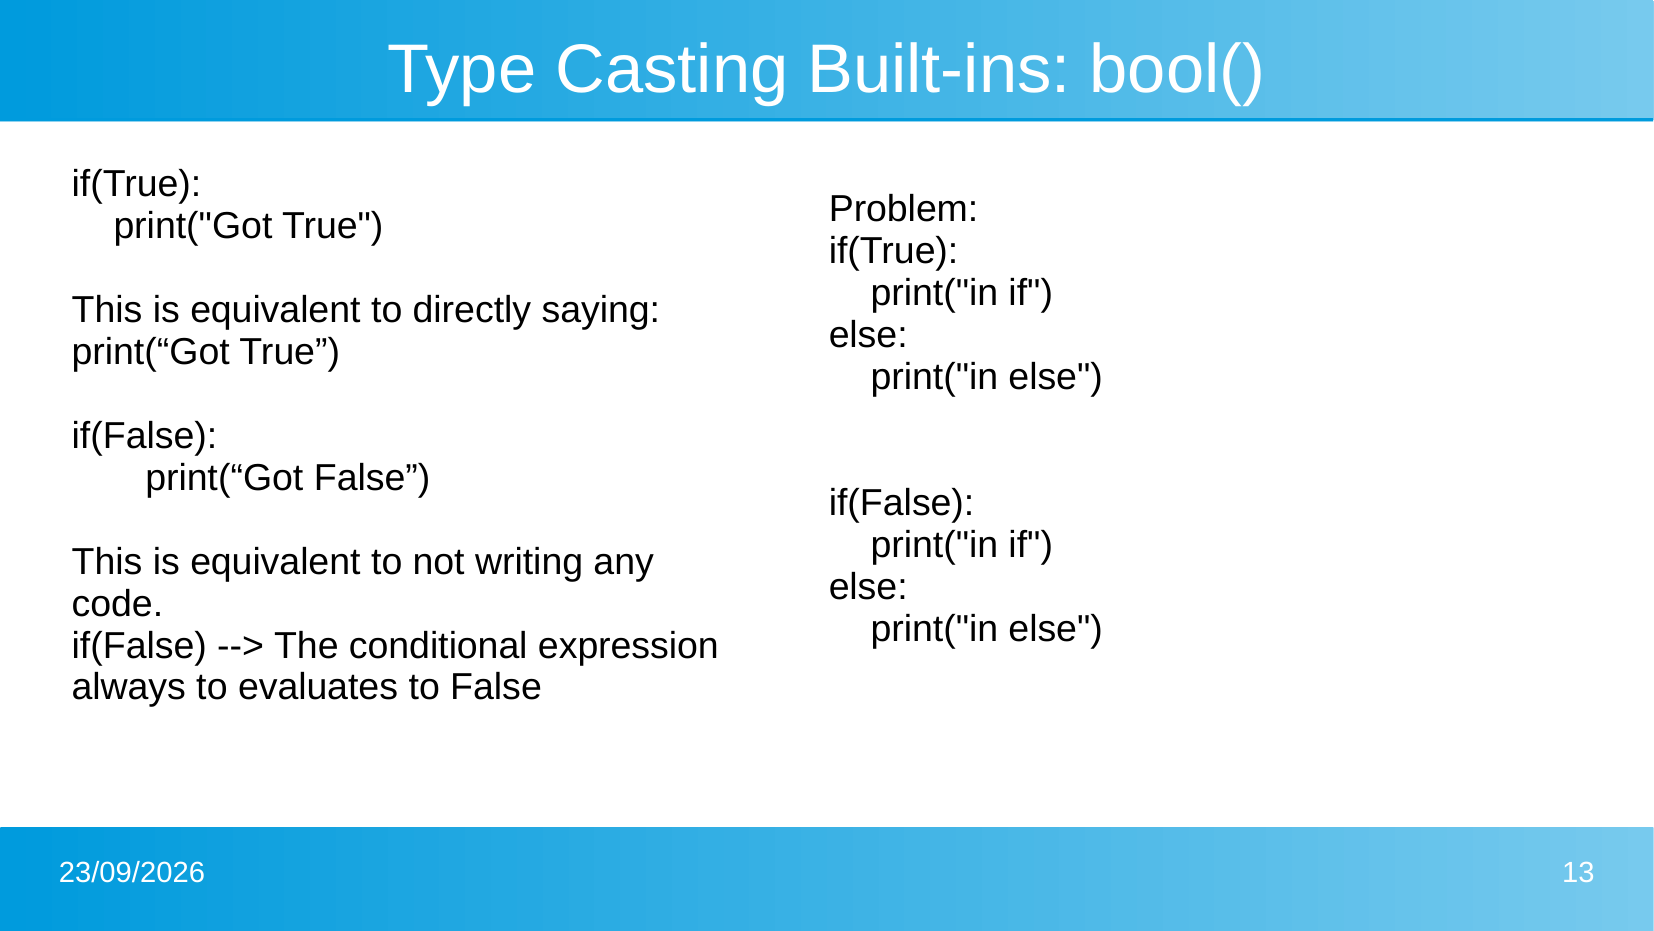

# Type Casting Built-ins: bool()
if(True):
 print("Got True")
This is equivalent to directly saying:
print(“Got True”)
if(False):
	print(“Got False”)
This is equivalent to not writing any code.
if(False) --> The conditional expression always to evaluates to False
Problem:
if(True):
 print("in if")
else:
 print("in else")
if(False):
 print("in if")
else:
 print("in else")
13